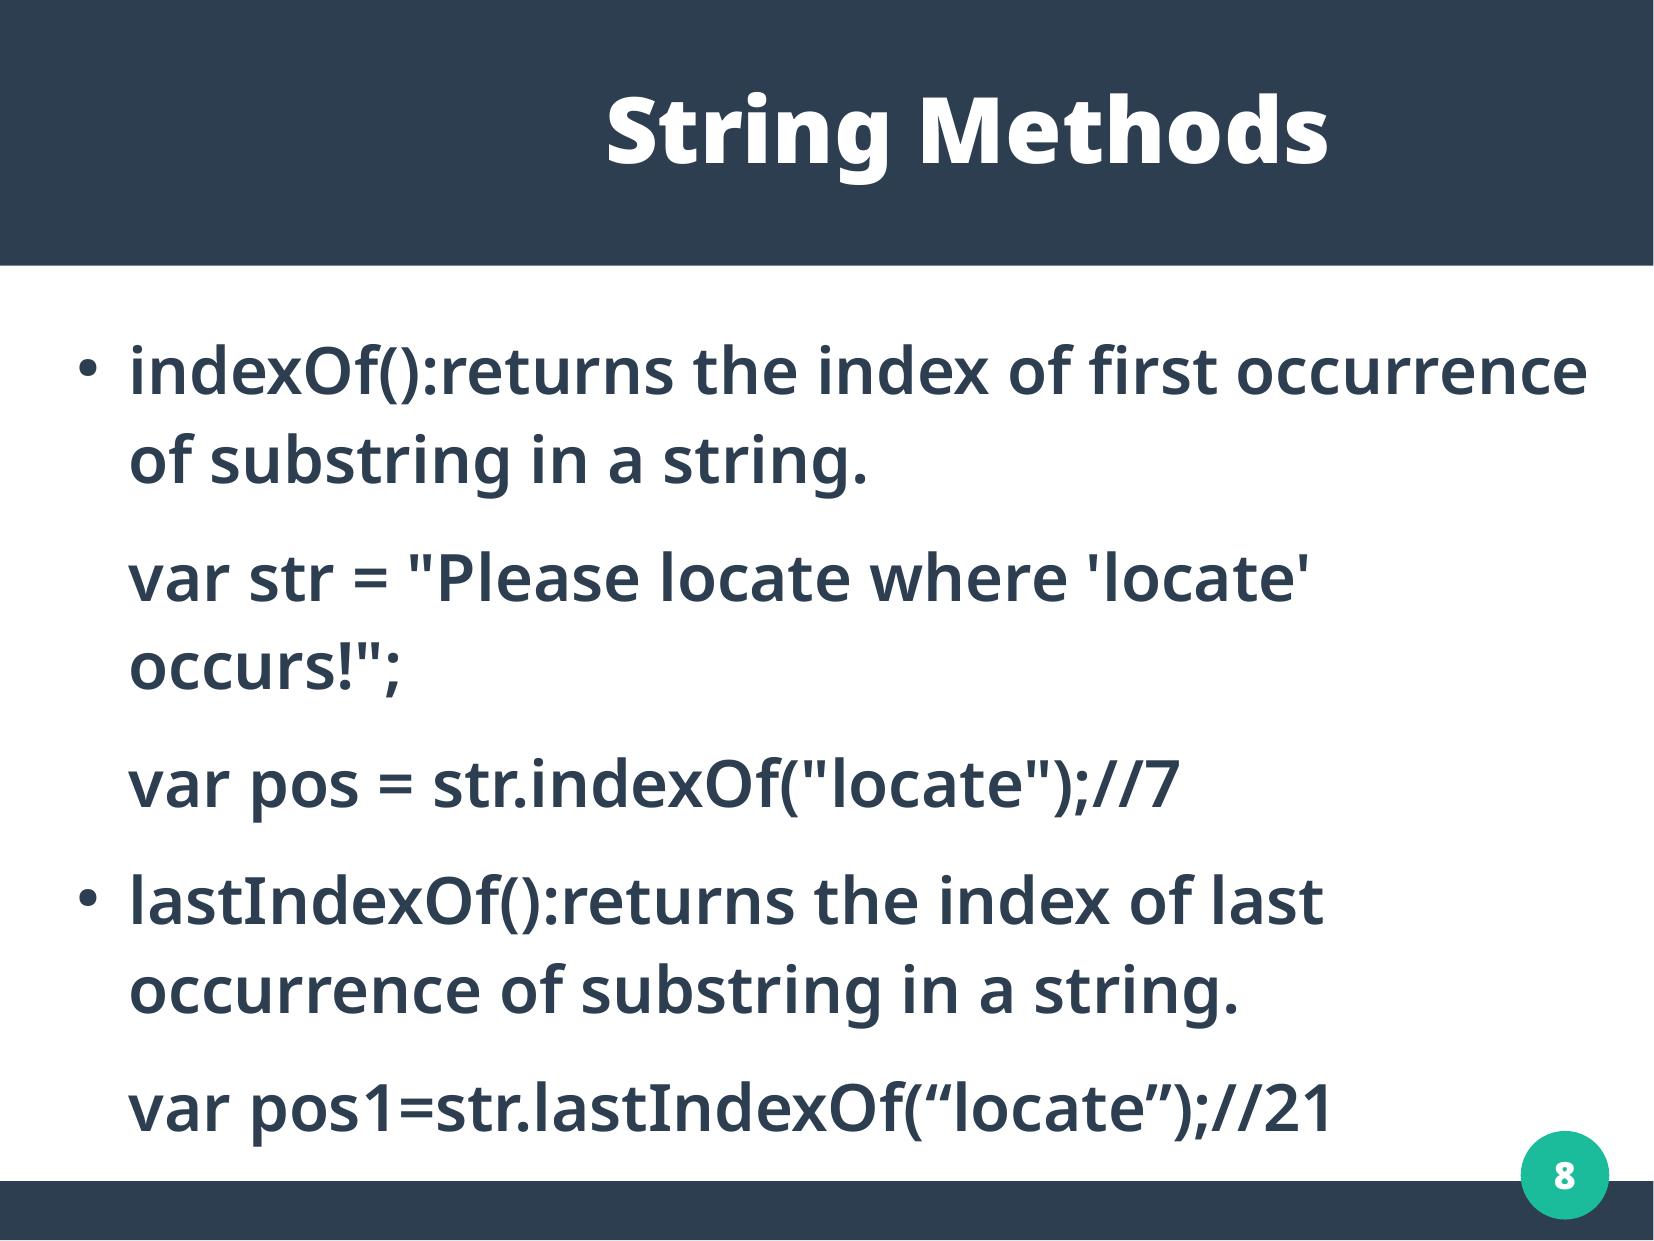

# String Methods
indexOf():returns the index of first occurrence of substring in a string.
var str = "Please locate where 'locate' occurs!";
var pos = str.indexOf("locate");//7
lastIndexOf():returns the index of last occurrence of substring in a string.
var pos1=str.lastIndexOf(“locate”);//21
8